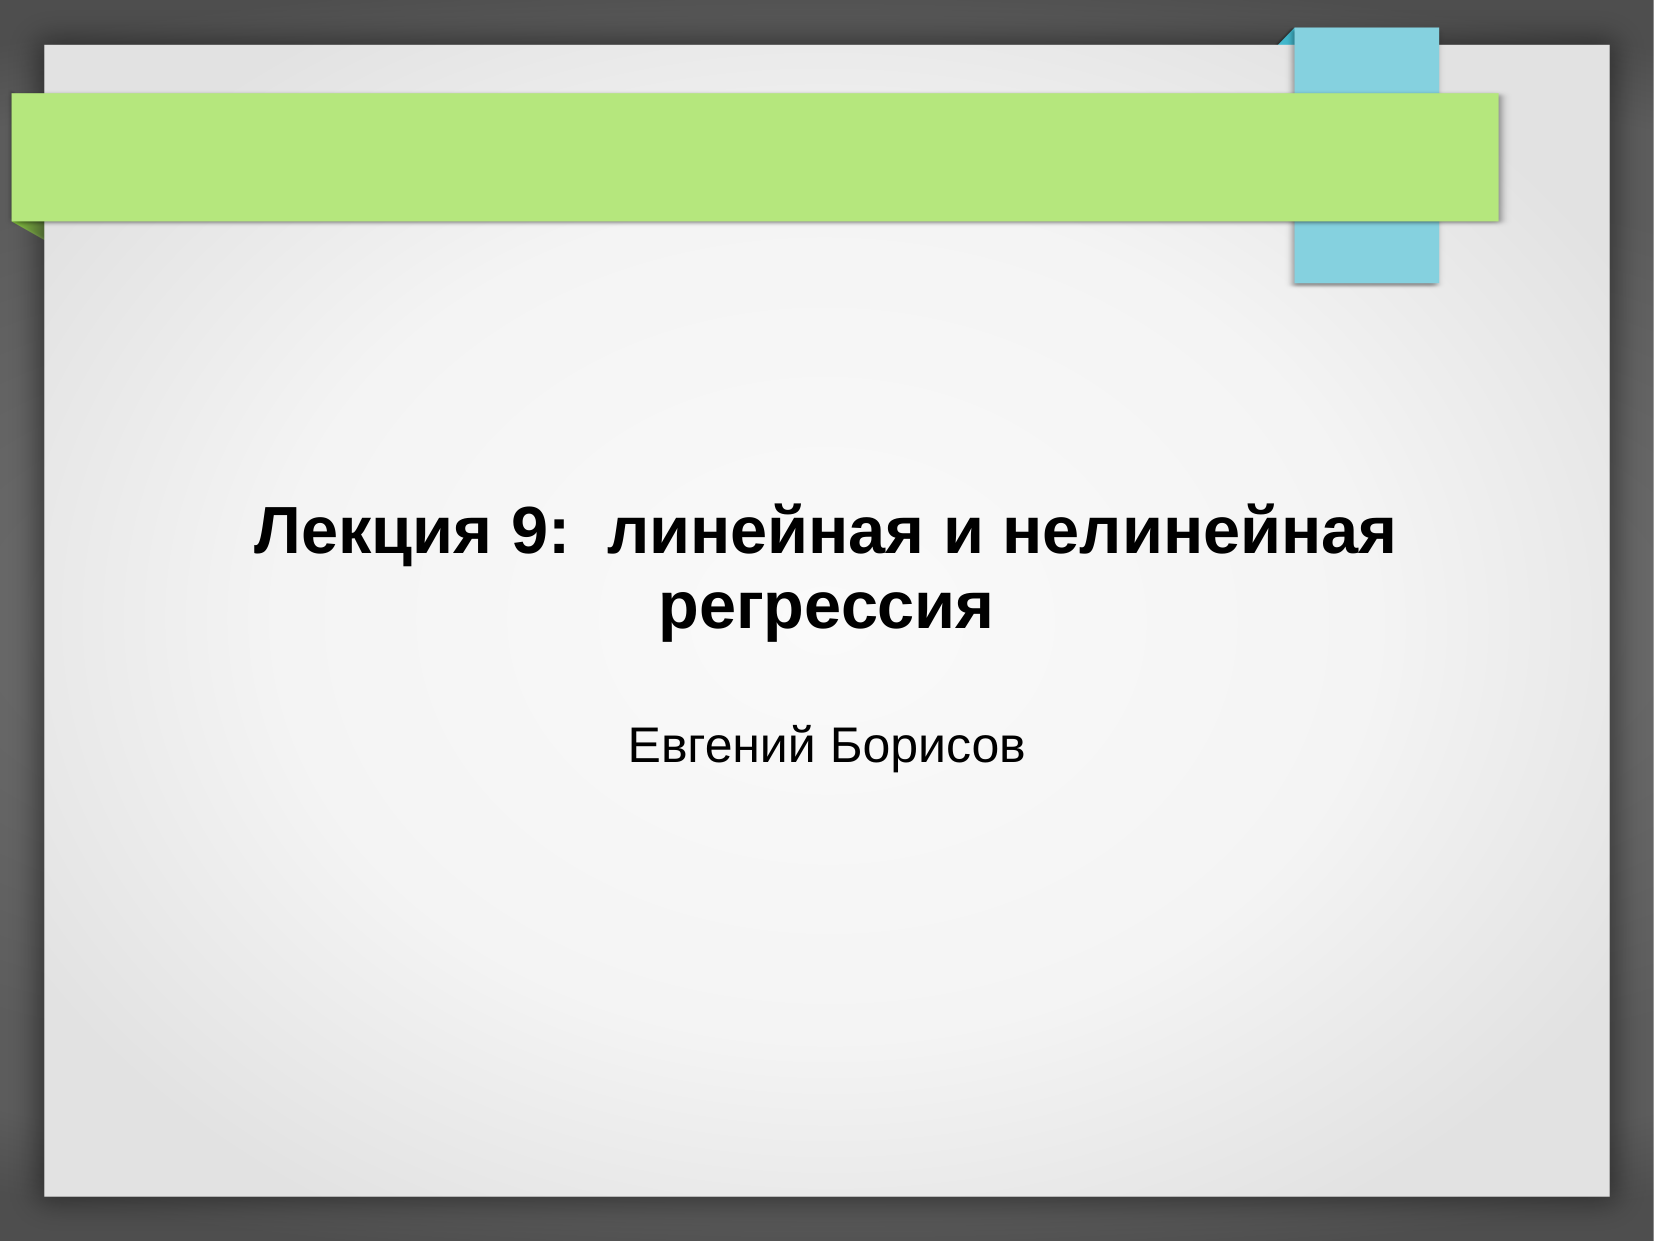

# Лекция 9: линейная и нелинейная регрессия
Евгений Борисов